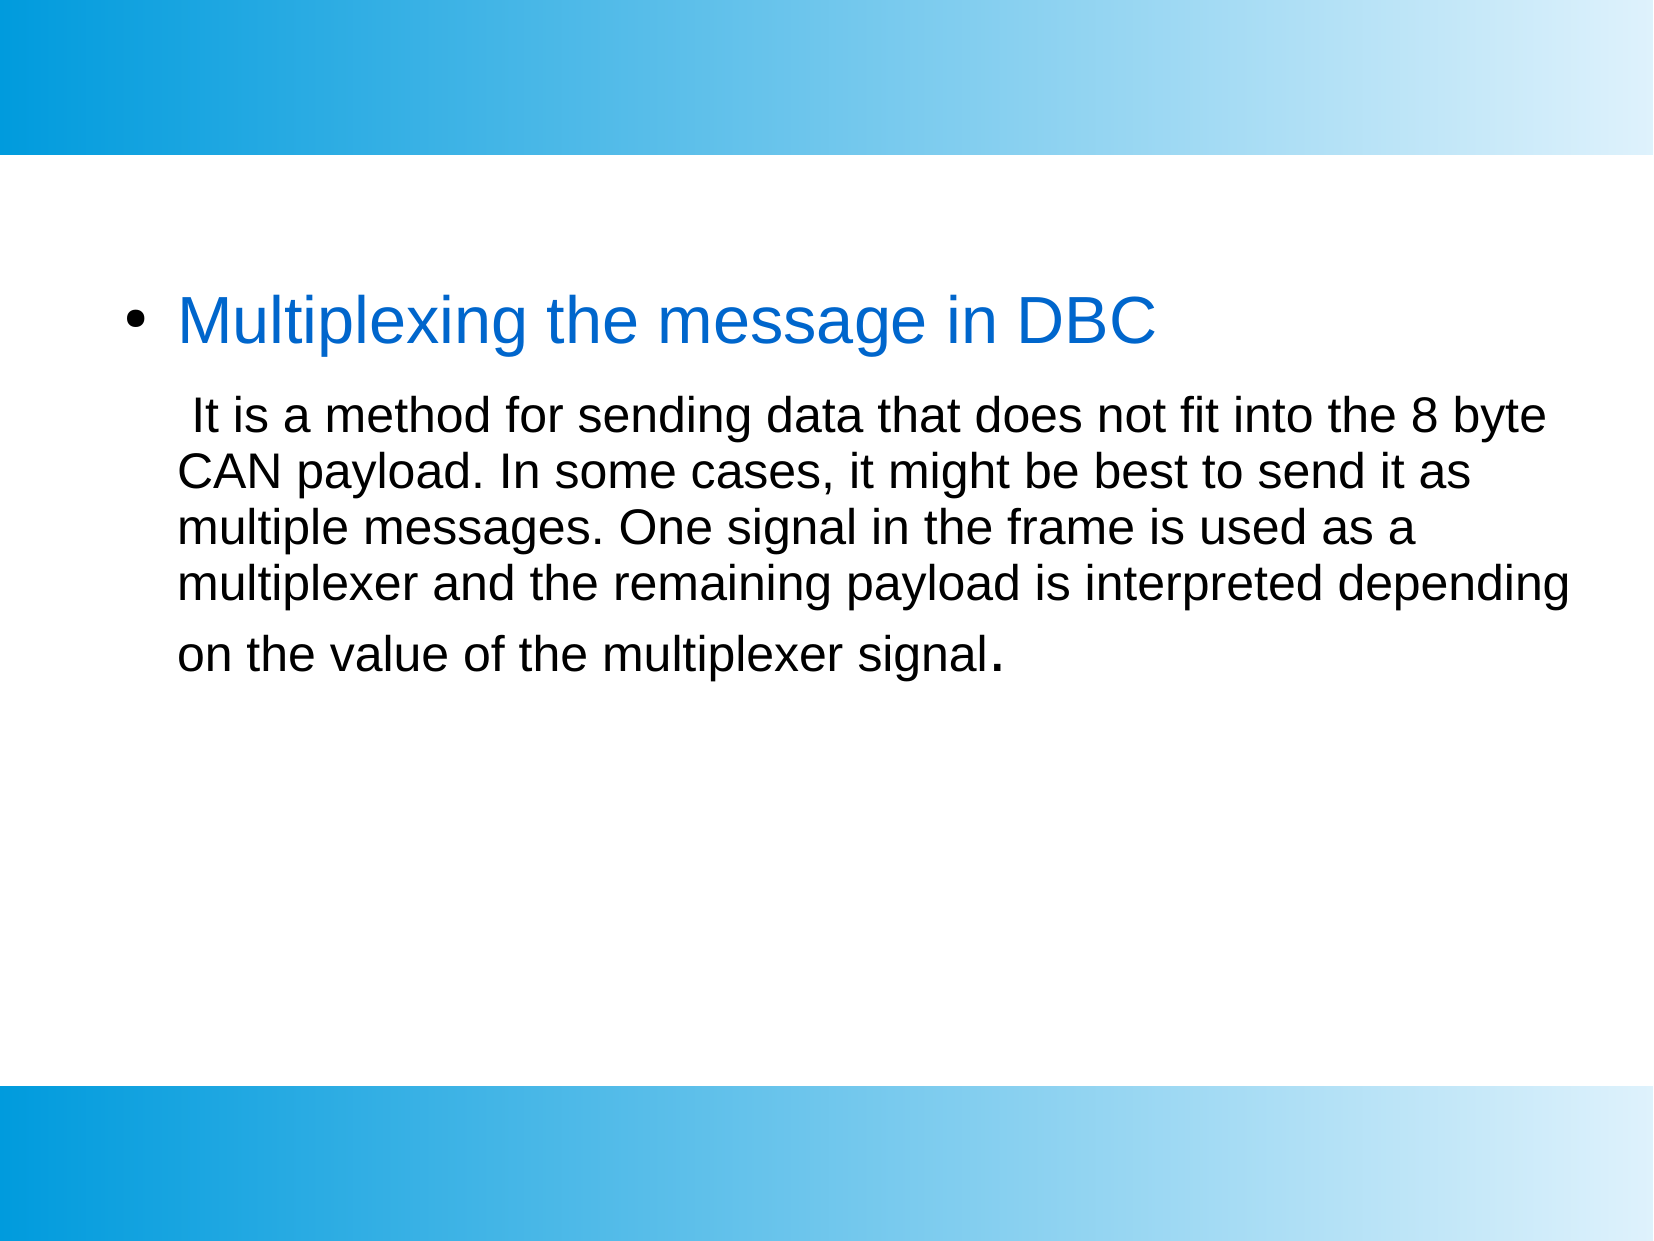

#
Multiplexing the message in DBC
 It is a method for sending data that does not fit into the 8 byte CAN payload. In some cases, it might be best to send it as multiple messages. One signal in the frame is used as a multiplexer and the remaining payload is interpreted depending on the value of the multiplexer signal.